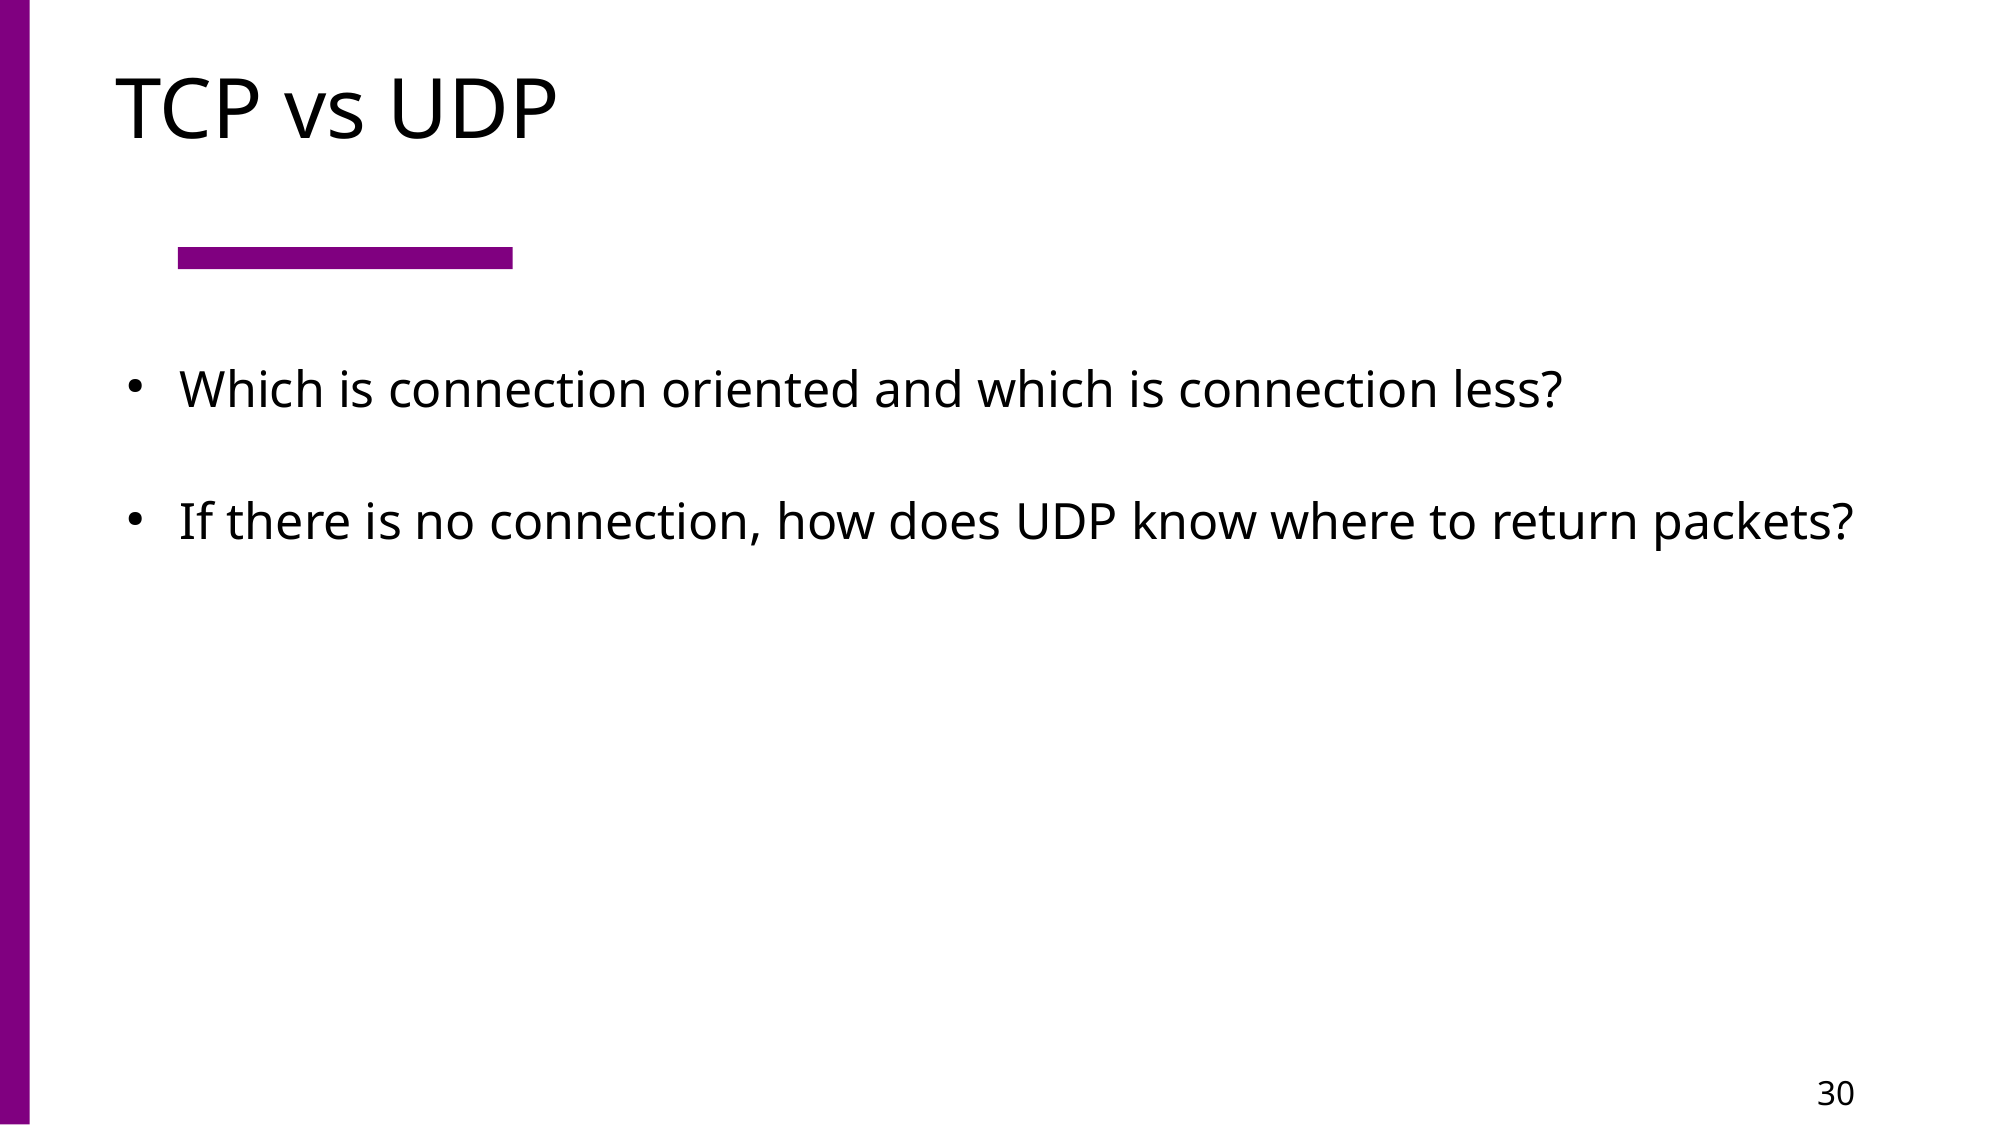

# TCP vs UDP
Which is connection oriented and which is connection less?
If there is no connection, how does UDP know where to return packets?